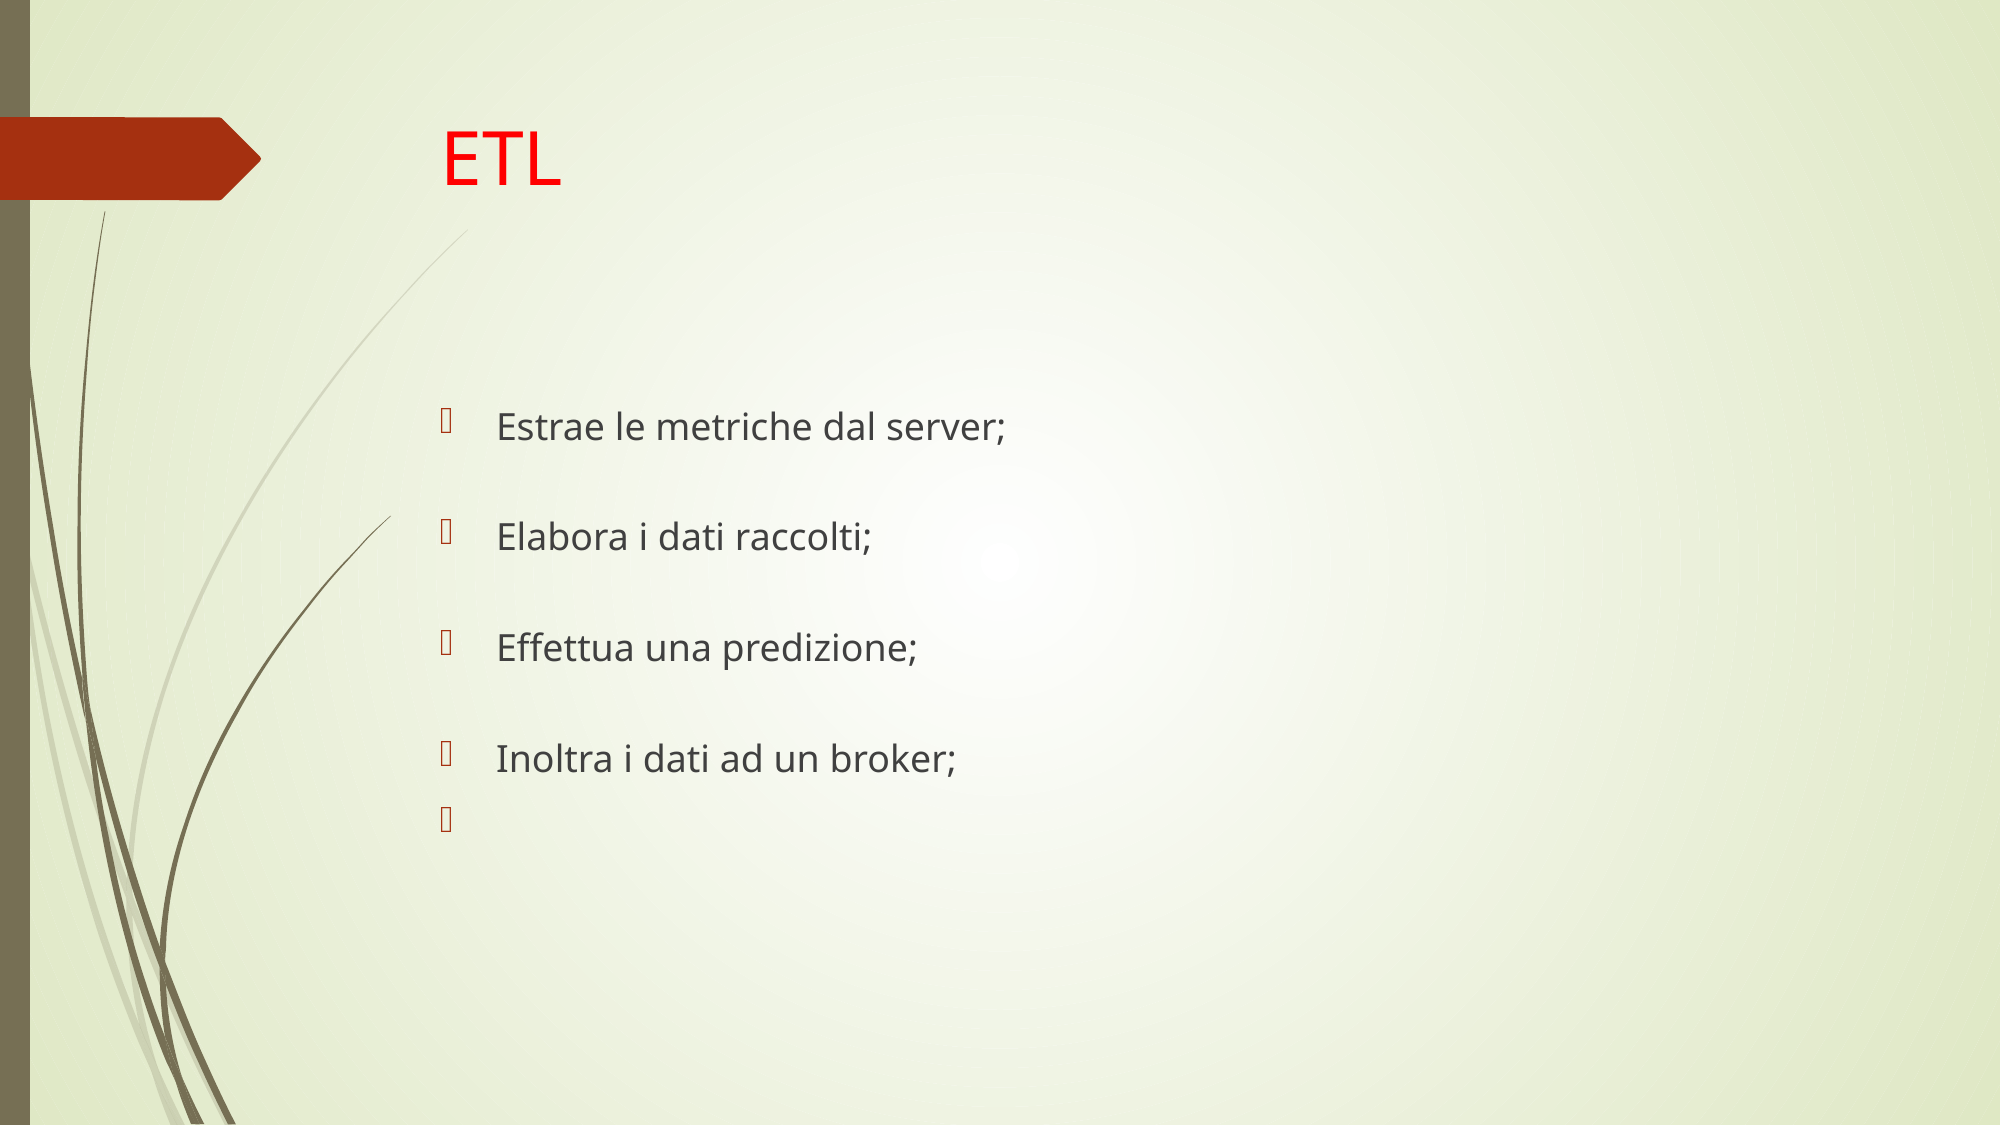

# ETL
Estrae le metriche dal server;
Elabora i dati raccolti;
Effettua una predizione;
Inoltra i dati ad un broker;